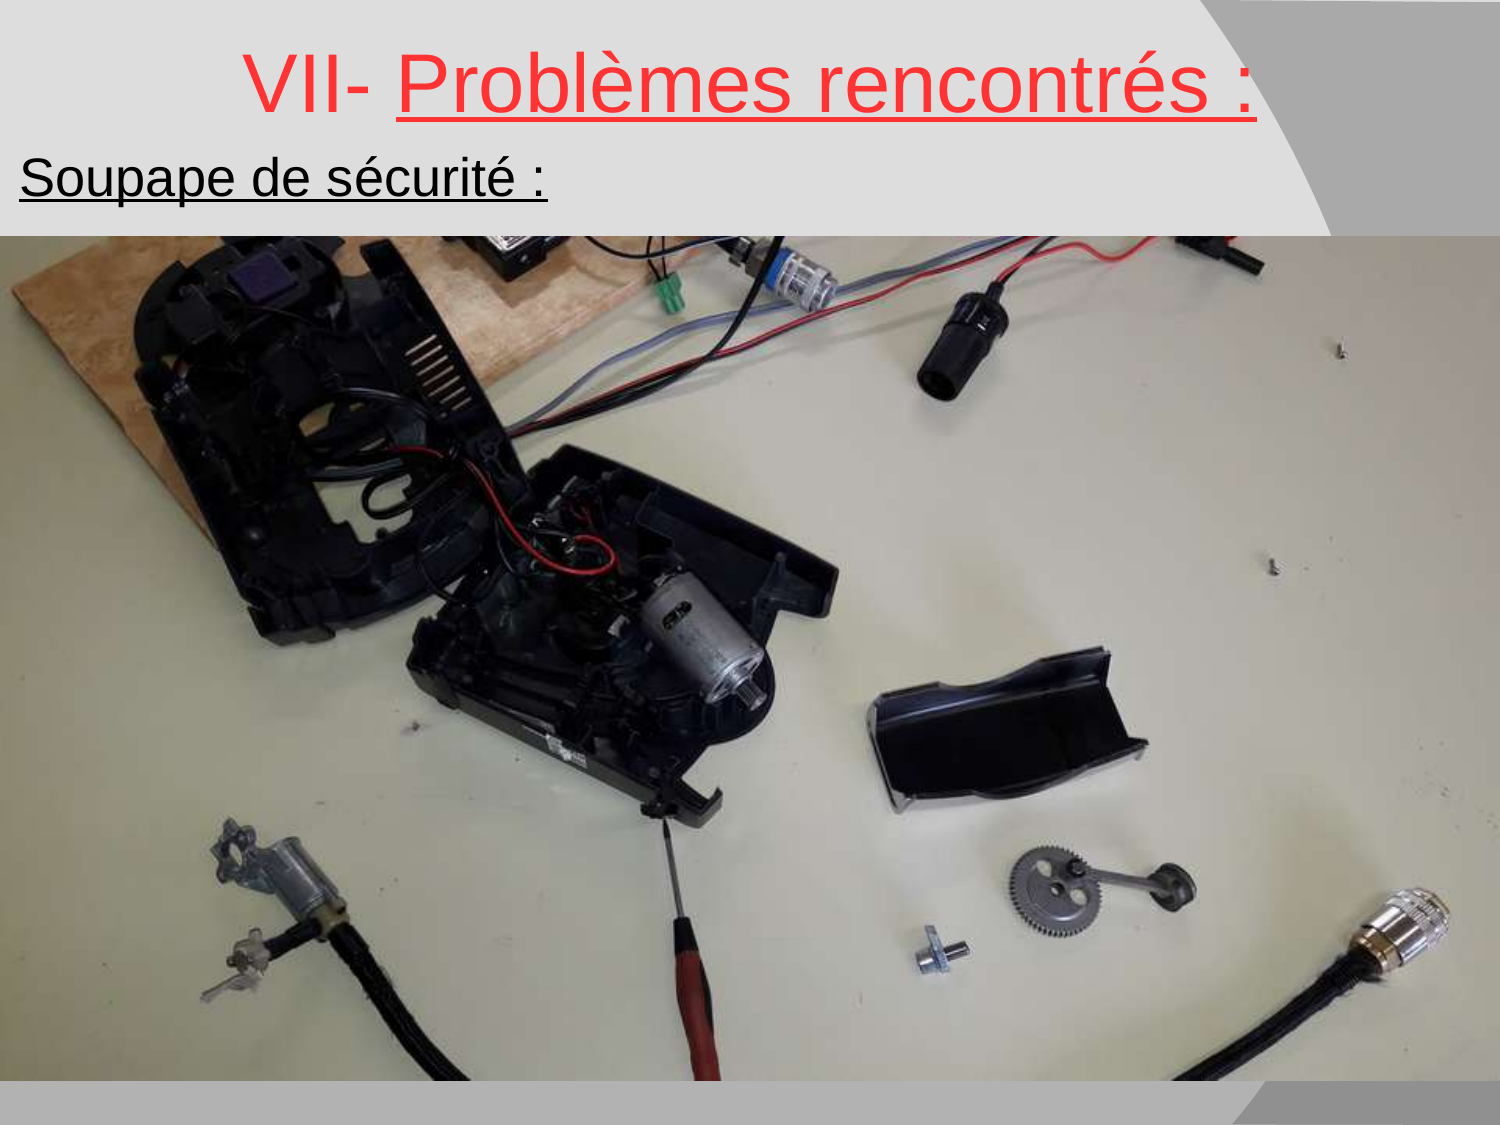

VII- Problèmes rencontrés :
Soupape de sécurité :